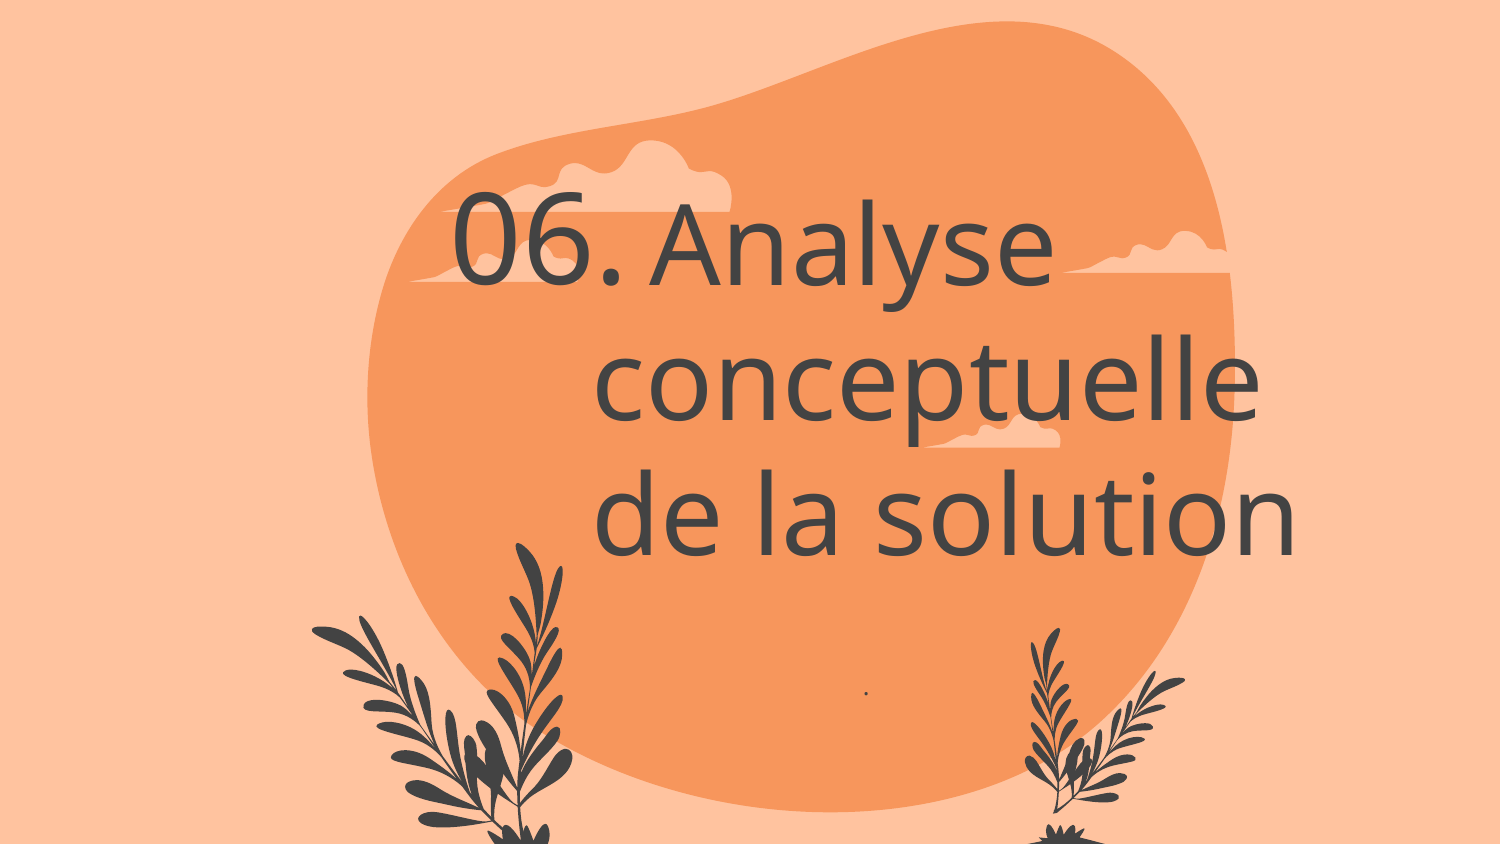

06.
 Analyse conceptuelle
de la solution
# .